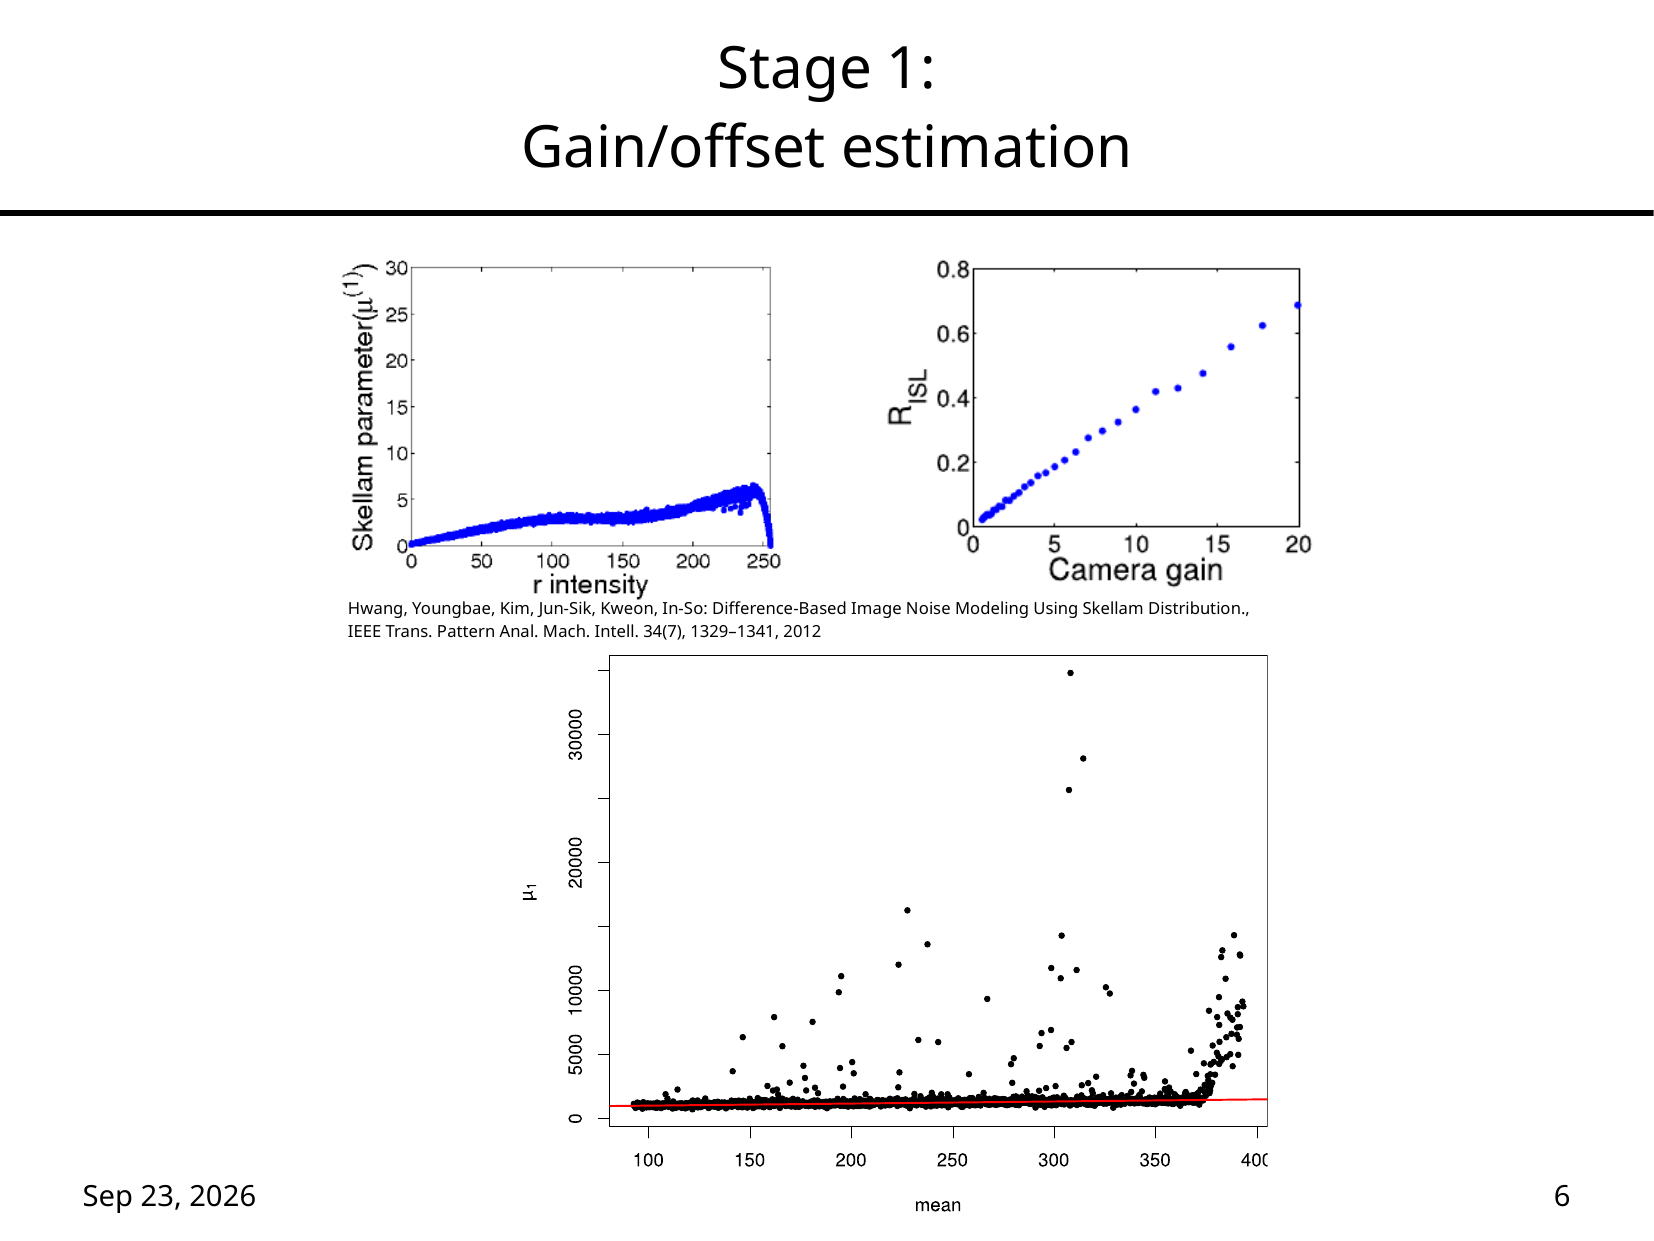

# Stage 1: Gain/offset estimation
Hwang, Youngbae, Kim, Jun-Sik, Kweon, In-So: Difference-Based Image Noise Modeling Using Skellam Distribution., IEEE Trans. Pattern Anal. Mach. Intell. 34(7), 1329–1341, 2012
6